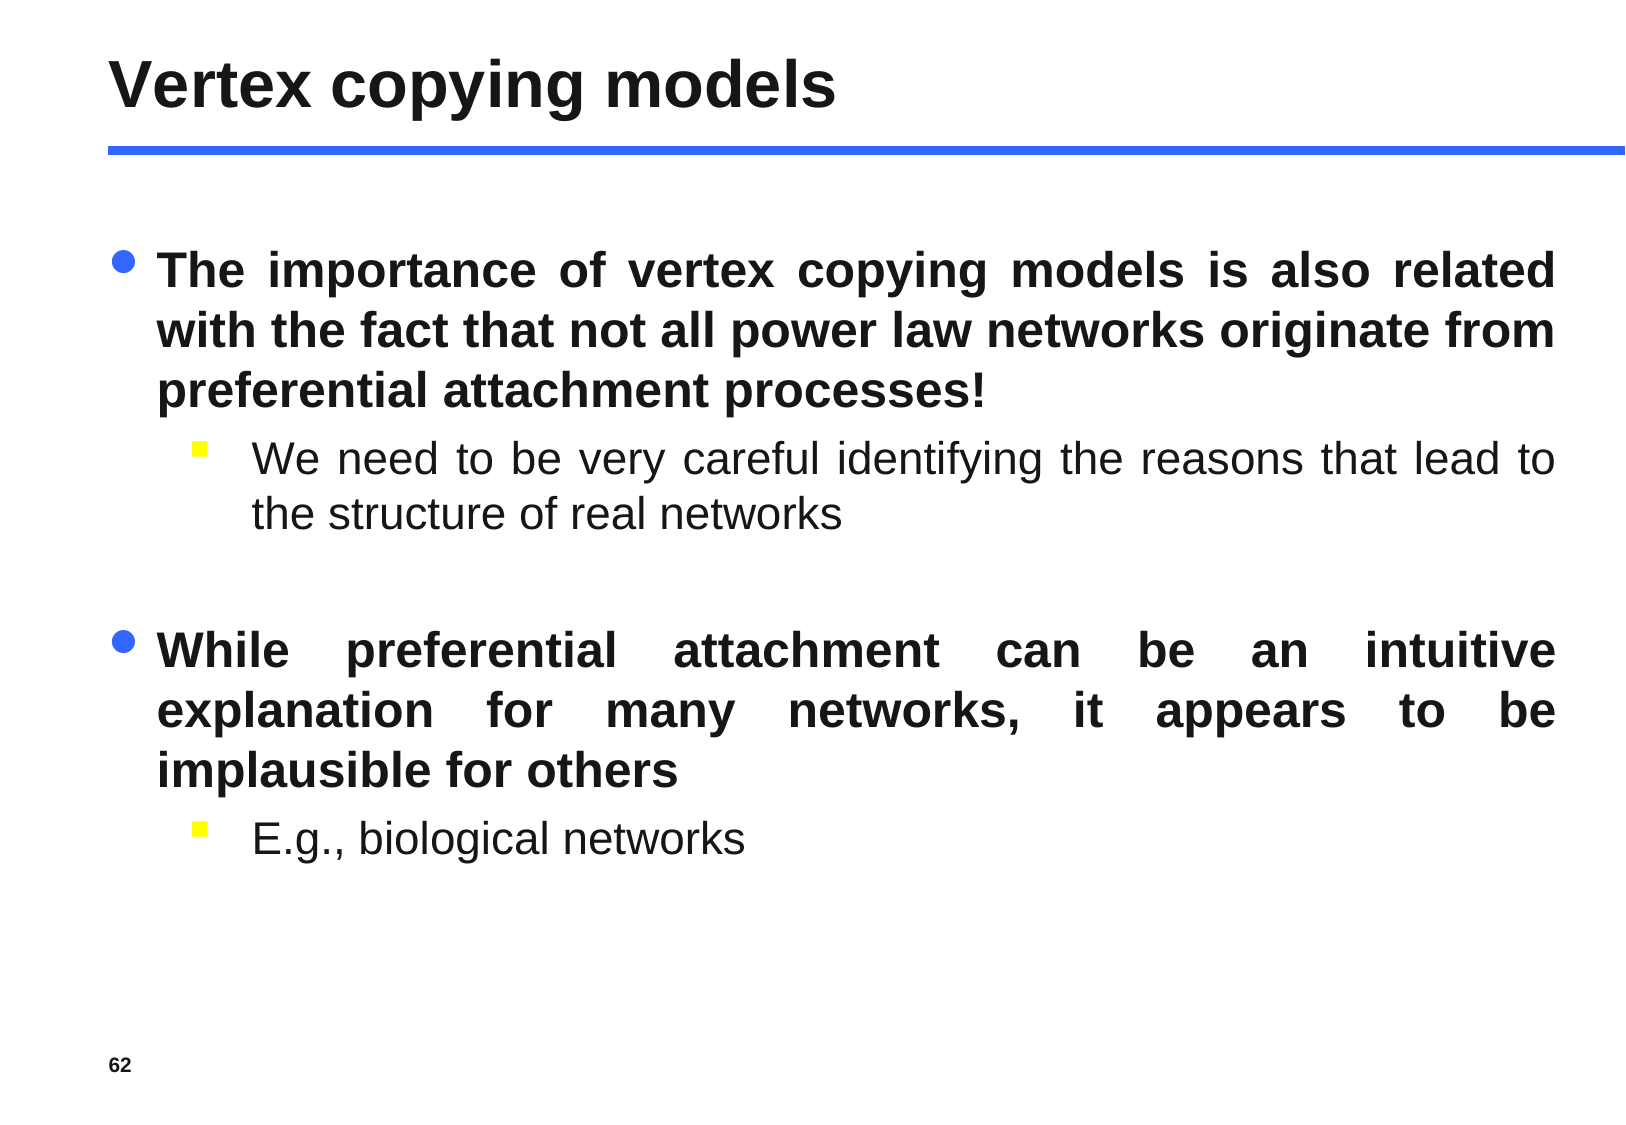

# Vertex copying models
The importance of vertex copying models is also related with the fact that not all power law networks originate from preferential attachment processes!
We need to be very careful identifying the reasons that lead to the structure of real networks
While preferential attachment can be an intuitive explanation for many networks, it appears to be implausible for others
E.g., biological networks